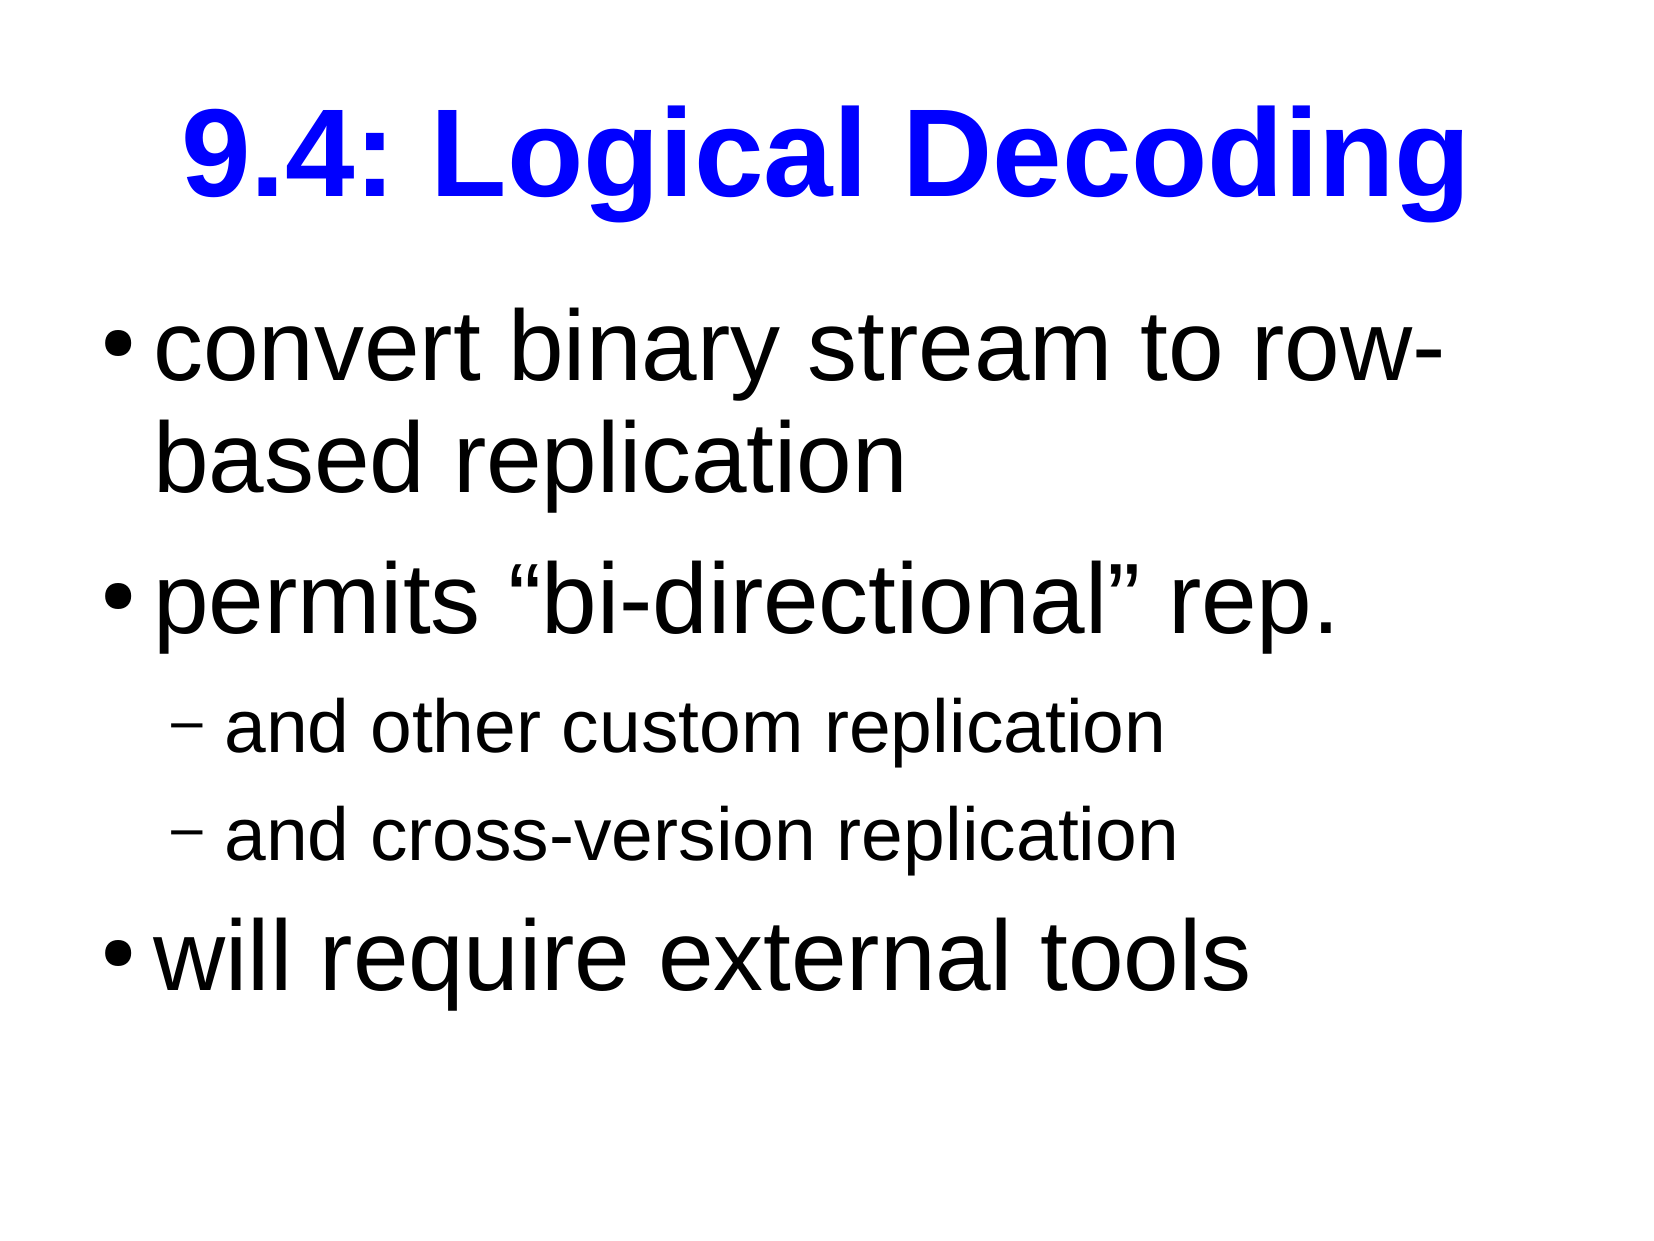

# 9.4: Logical Decoding
convert binary stream to row-based replication
permits “bi-directional” rep.
and other custom replication
and cross-version replication
will require external tools